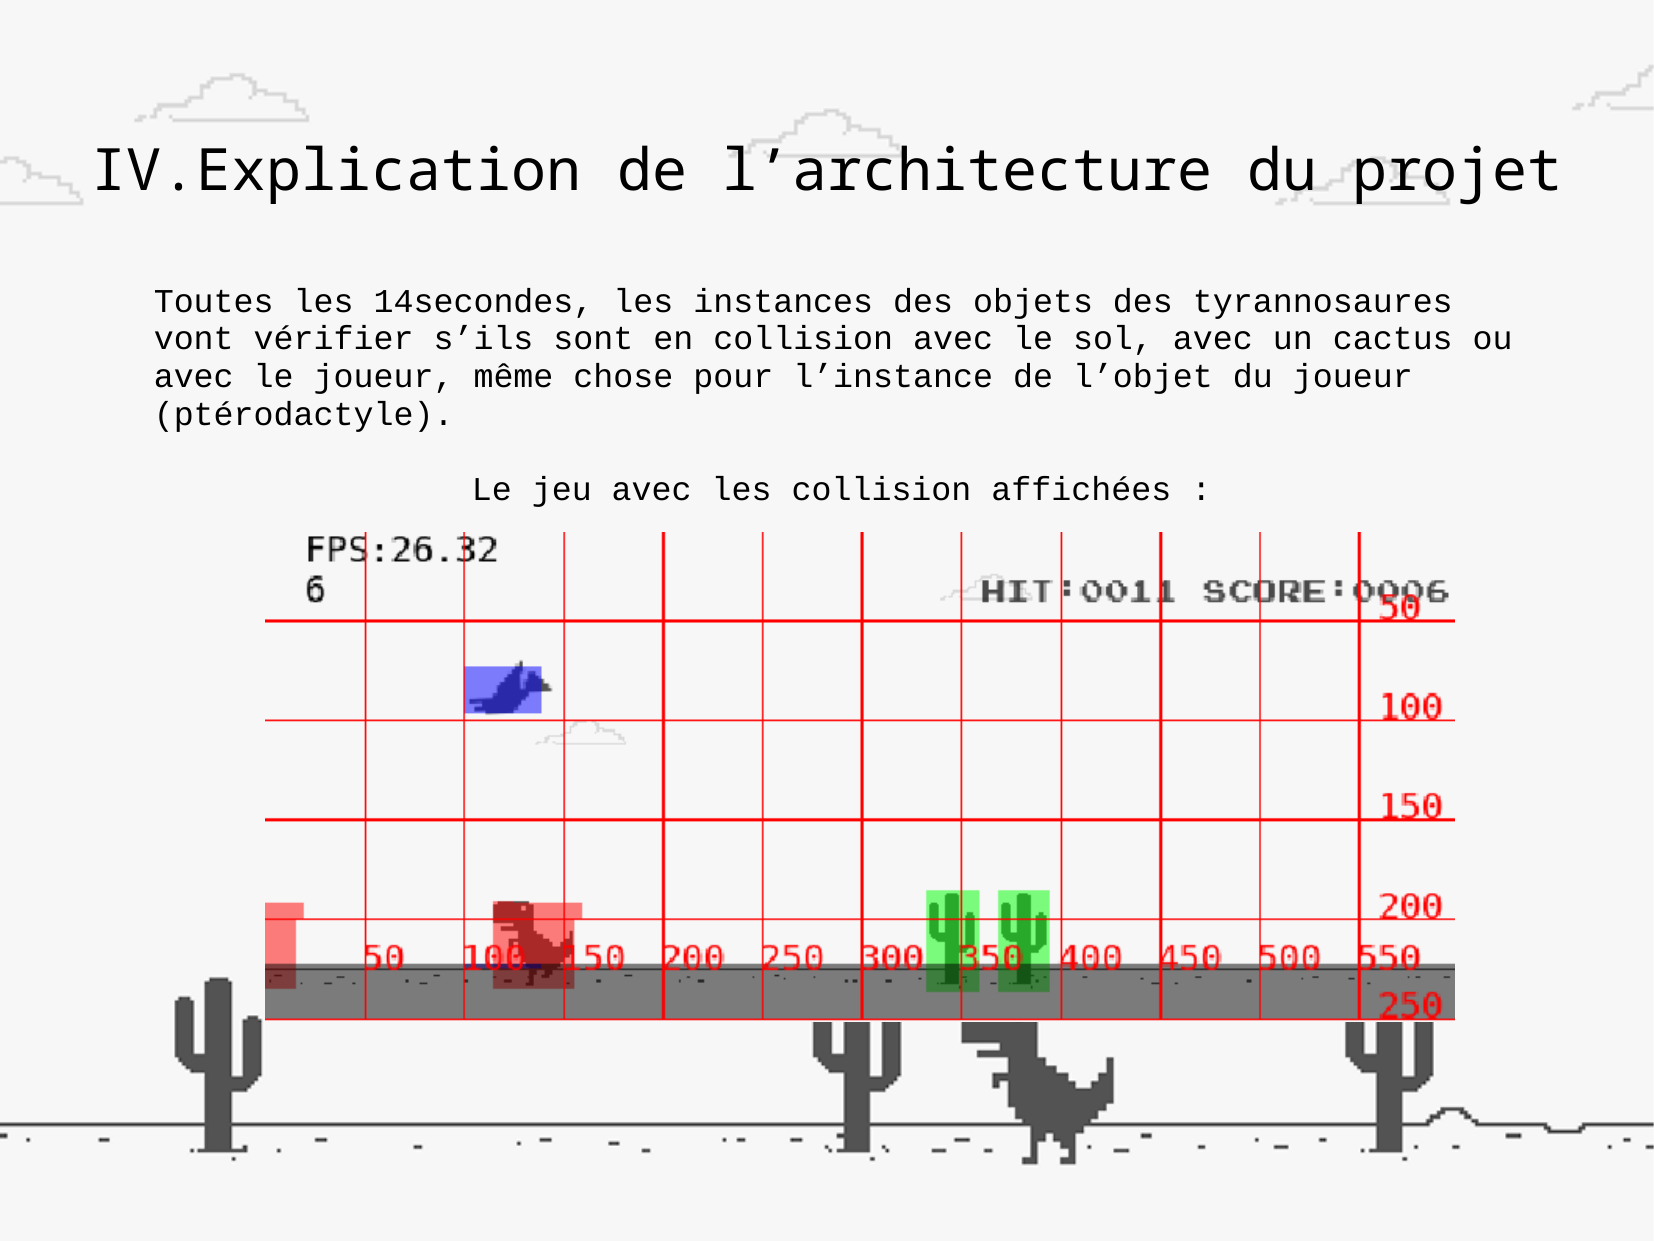

# IV.Explication de l’architecture du projet
Toutes les 14secondes, les instances des objets des tyrannosaures vont vérifier s’ils sont en collision avec le sol, avec un cactus ou avec le joueur, même chose pour l’instance de l’objet du joueur (ptérodactyle).
Le jeu avec les collision affichées :